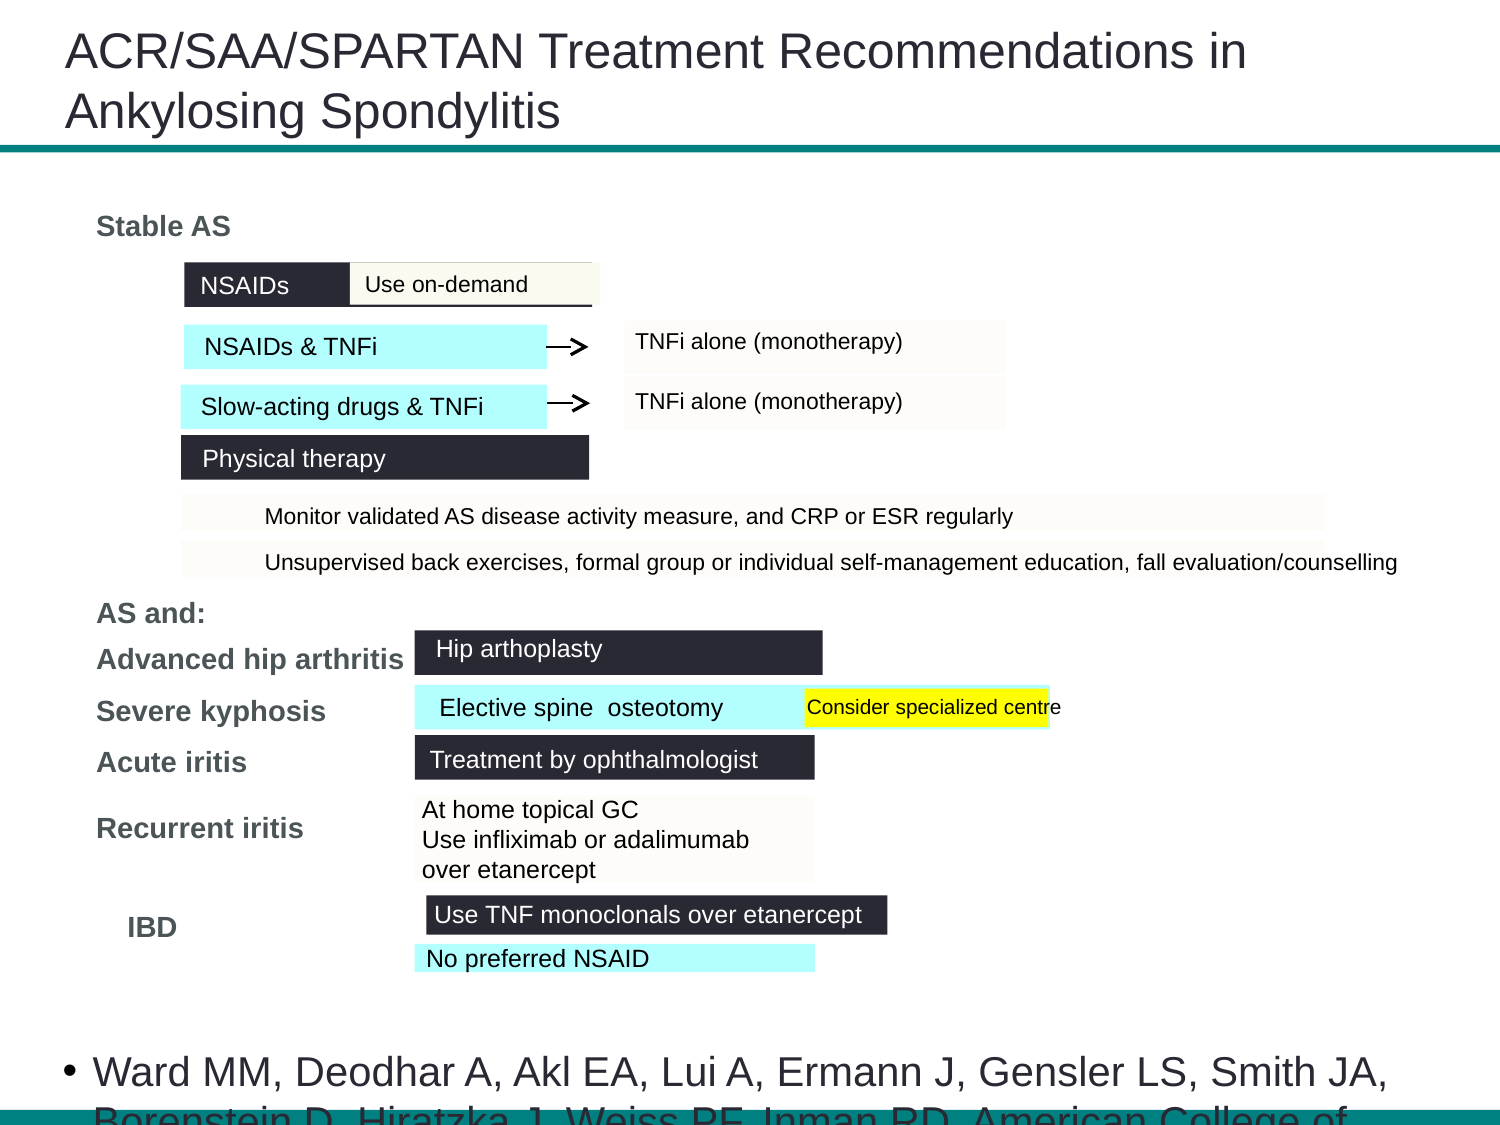

ACR/SAA/SPARTAN Treatment Recommendations in Ankylosing Spondylitis
Stable AS
Use on-demand
NSAIDs
TNFi alone (monotherapy)
NSAIDs & TNFi
TNFi alone (monotherapy)
Slow-acting drugs & TNFi
Physical therapy
Monitor validated AS disease activity measure, and CRP or ESR regularly
Unsupervised back exercises, formal group or individual self-management education, fall evaluation/counselling
AS and:
Hip arthoplasty
Advanced hip arthritis
Elective spine osteotomy
Severe kyphosis
Consider specialized centre
Acute iritis
Treatment by ophthalmologist
At home topical GC
Use infliximab or adalimumab
over etanercept
Recurrent iritis
Use TNF monoclonals over etanercept
IBD
No preferred NSAID
# Ward MM, Deodhar A, Akl EA, Lui A, Ermann J, Gensler LS, Smith JA, Borenstein D, Hiratzka J, Weiss PF, Inman RD. American College of Rheumatology/Spondylitis Association of America/Spondyloarthritis Research and Treatment Network 2015 recommendations for the treatment of ankylosing spondylitis and nonradiographic axial spondyloarthritis. Arthritis & Rheumatology. 2016 Feb;68(2):282-98..